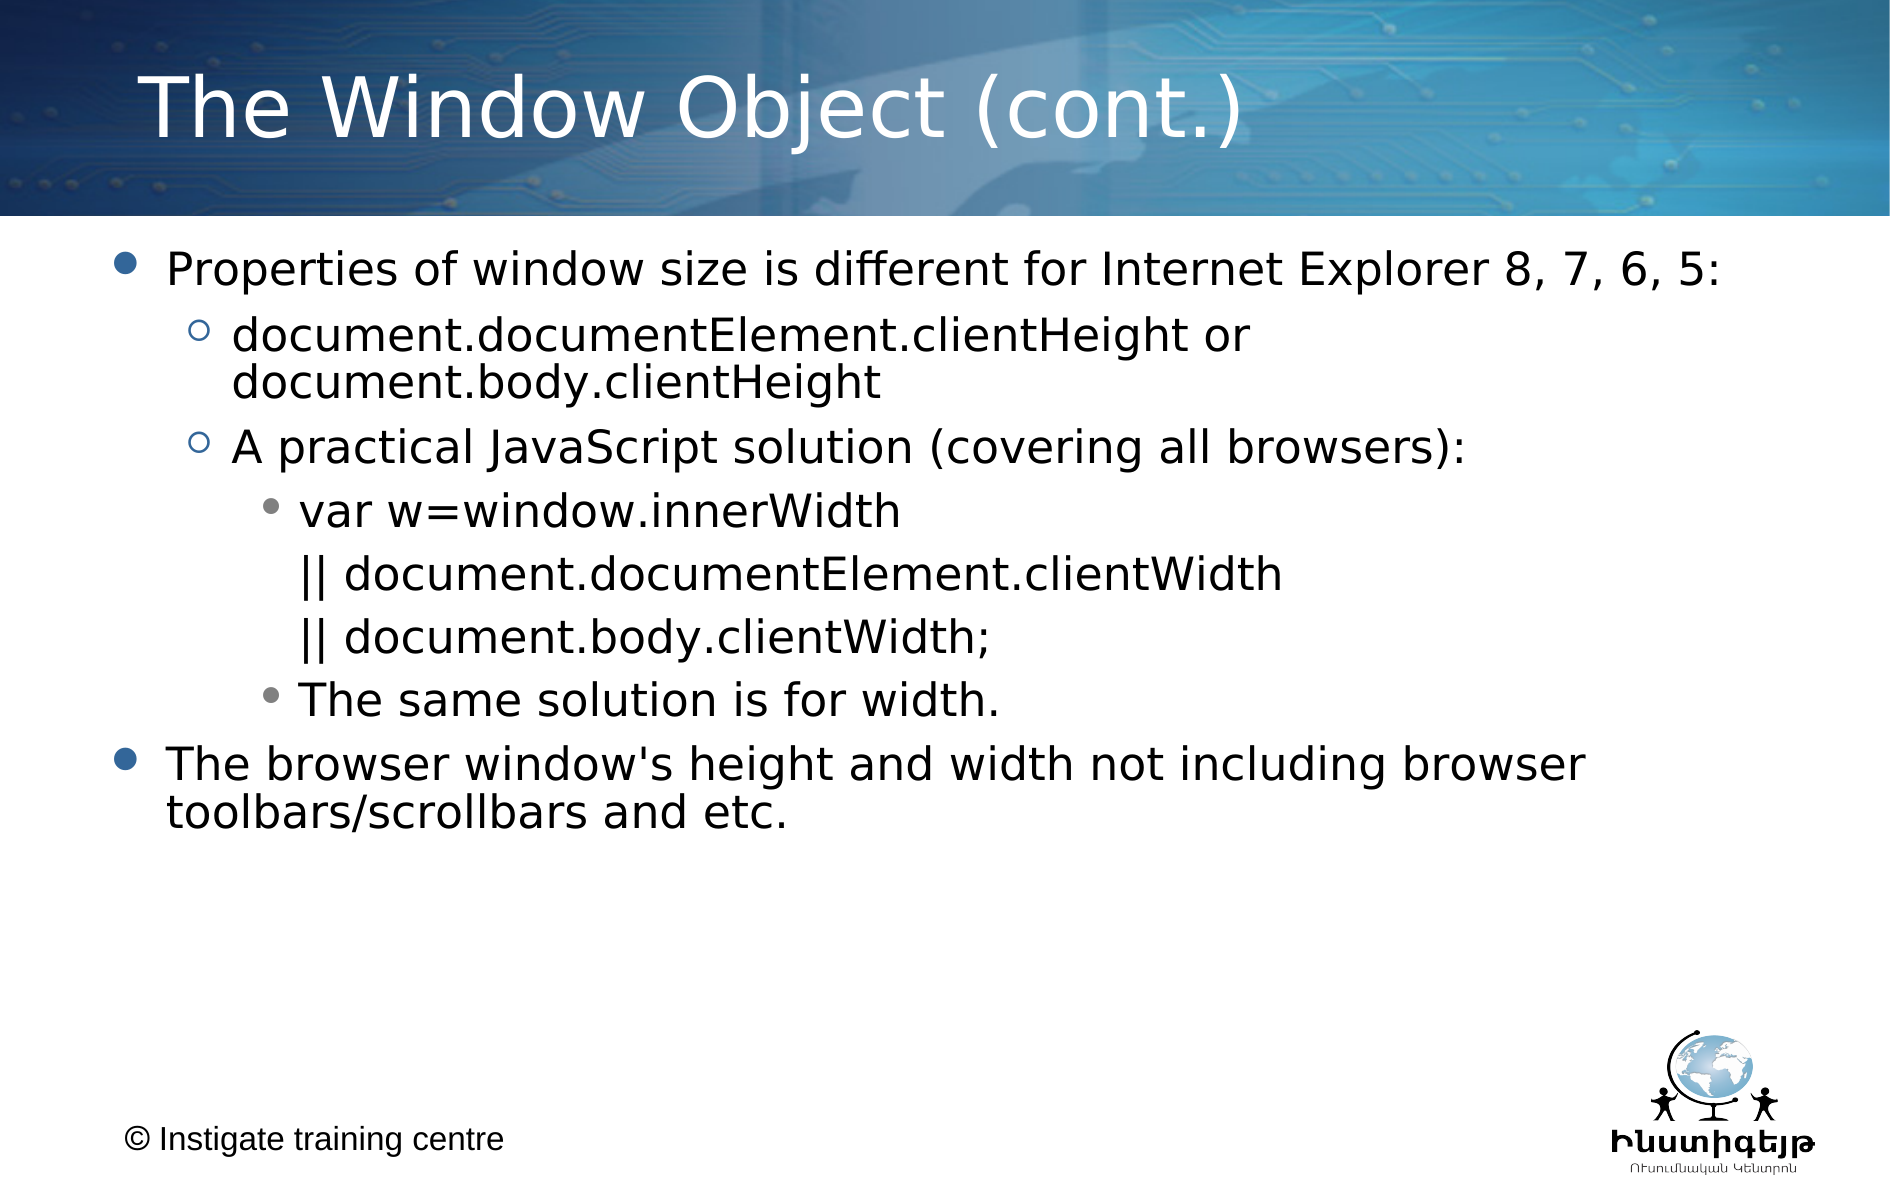

The Window Object (cont.)
# Properties of window size is different for Internet Explorer 8, 7, 6, 5:
document.documentElement.clientHeight or document.body.clientHeight
A practical JavaScript solution (covering all browsers):
var w=window.innerWidth
|| document.documentElement.clientWidth
|| document.body.clientWidth;
The same solution is for width.
The browser window's height and width not including browser toolbars/scrollbars and etc.